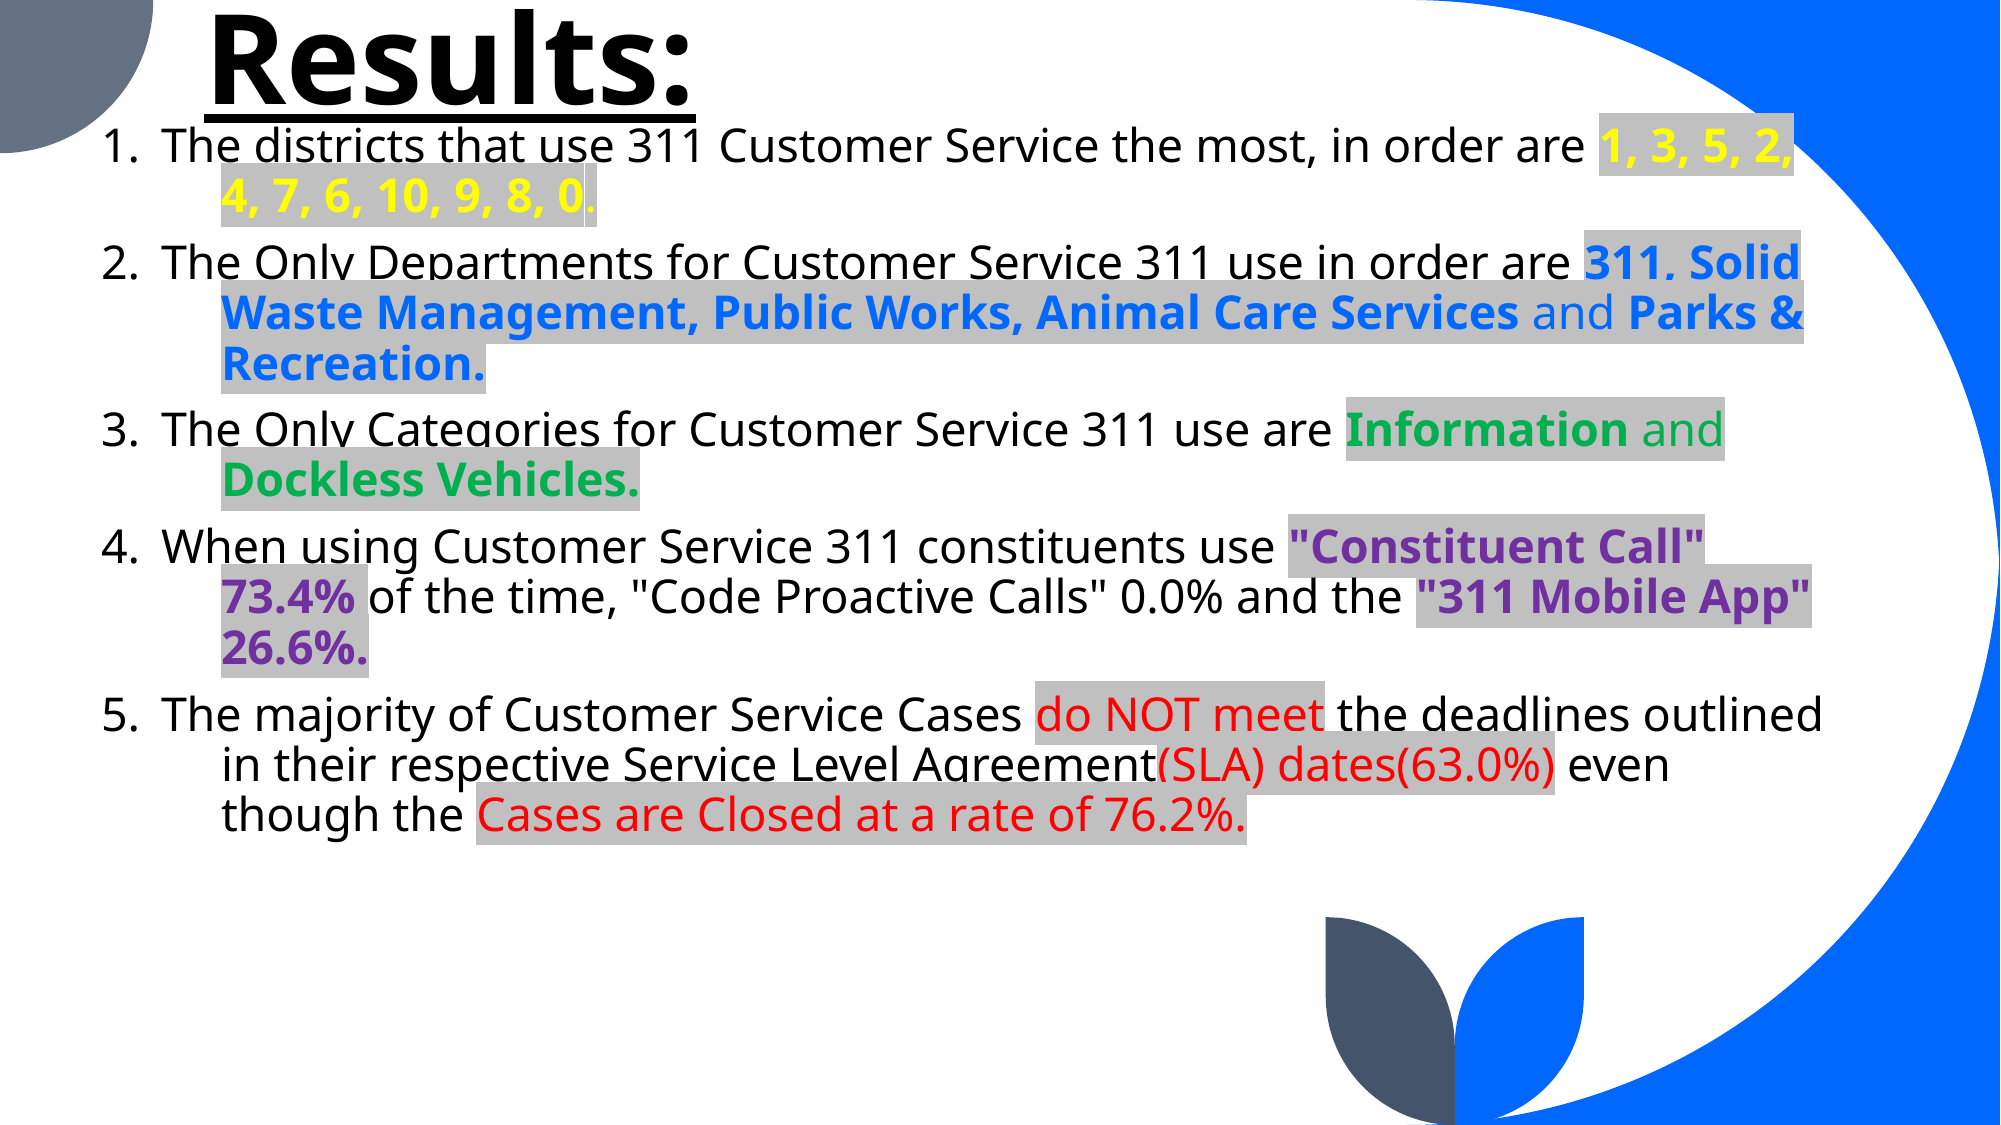

# Results:
The districts that use 311 Customer Service the most, in order are 1, 3, 5, 2, 4, 7, 6, 10, 9, 8, 0.
The Only Departments for Customer Service 311 use in order are 311, Solid Waste Management, Public Works, Animal Care Services and Parks & Recreation.
The Only Categories for Customer Service 311 use are Information and Dockless Vehicles.
When using Customer Service 311 constituents use "Constituent Call" 73.4% of the time, "Code Proactive Calls" 0.0% and the "311 Mobile App" 26.6%.
The majority of Customer Service Cases do NOT meet the deadlines outlined in their respective Service Level Agreement(SLA) dates(63.0%) even though the Cases are Closed at a rate of 76.2%.